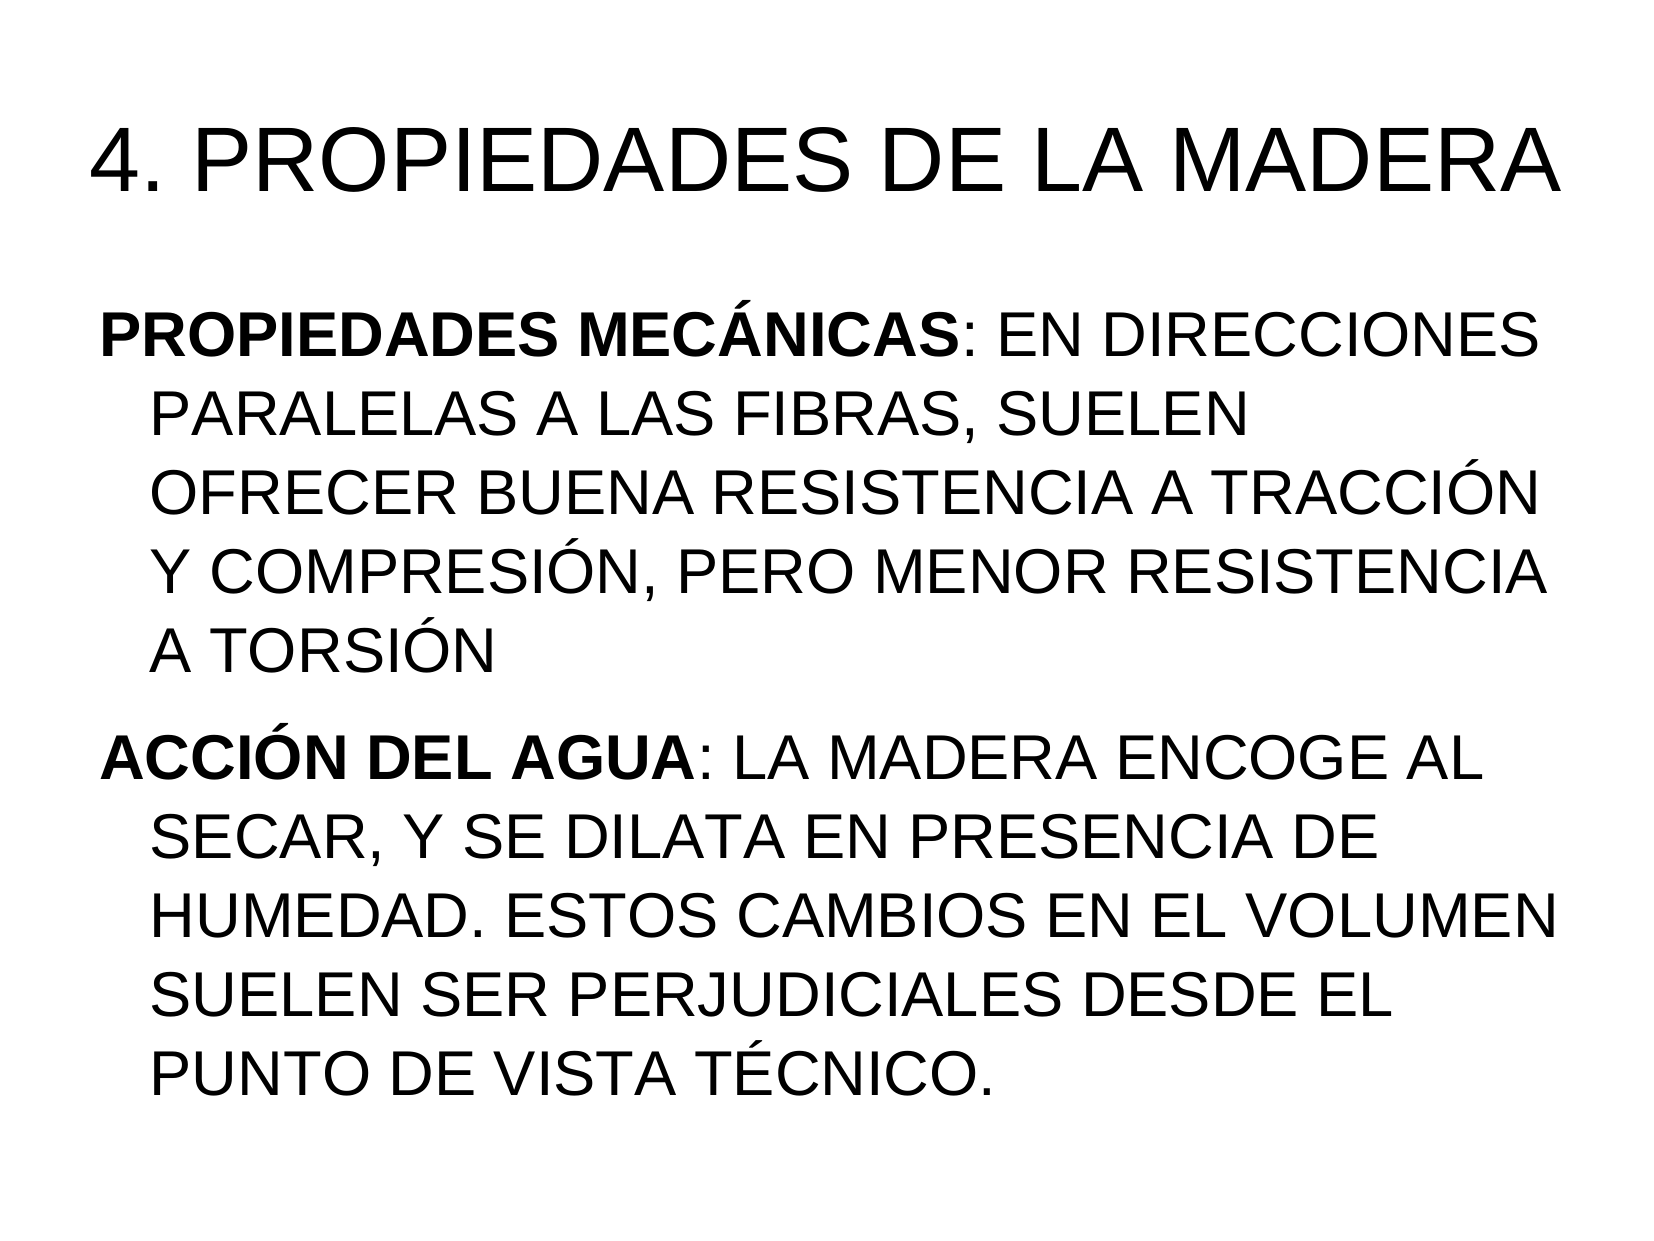

# 4. PROPIEDADES DE LA MADERA
PROPIEDADES MECÁNICAS: EN DIRECCIONES PARALELAS A LAS FIBRAS, SUELEN OFRECER BUENA RESISTENCIA A TRACCIÓN Y COMPRESIÓN, PERO MENOR RESISTENCIA A TORSIÓN
ACCIÓN DEL AGUA: LA MADERA ENCOGE AL SECAR, Y SE DILATA EN PRESENCIA DE HUMEDAD. ESTOS CAMBIOS EN EL VOLUMEN SUELEN SER PERJUDICIALES DESDE EL PUNTO DE VISTA TÉCNICO.